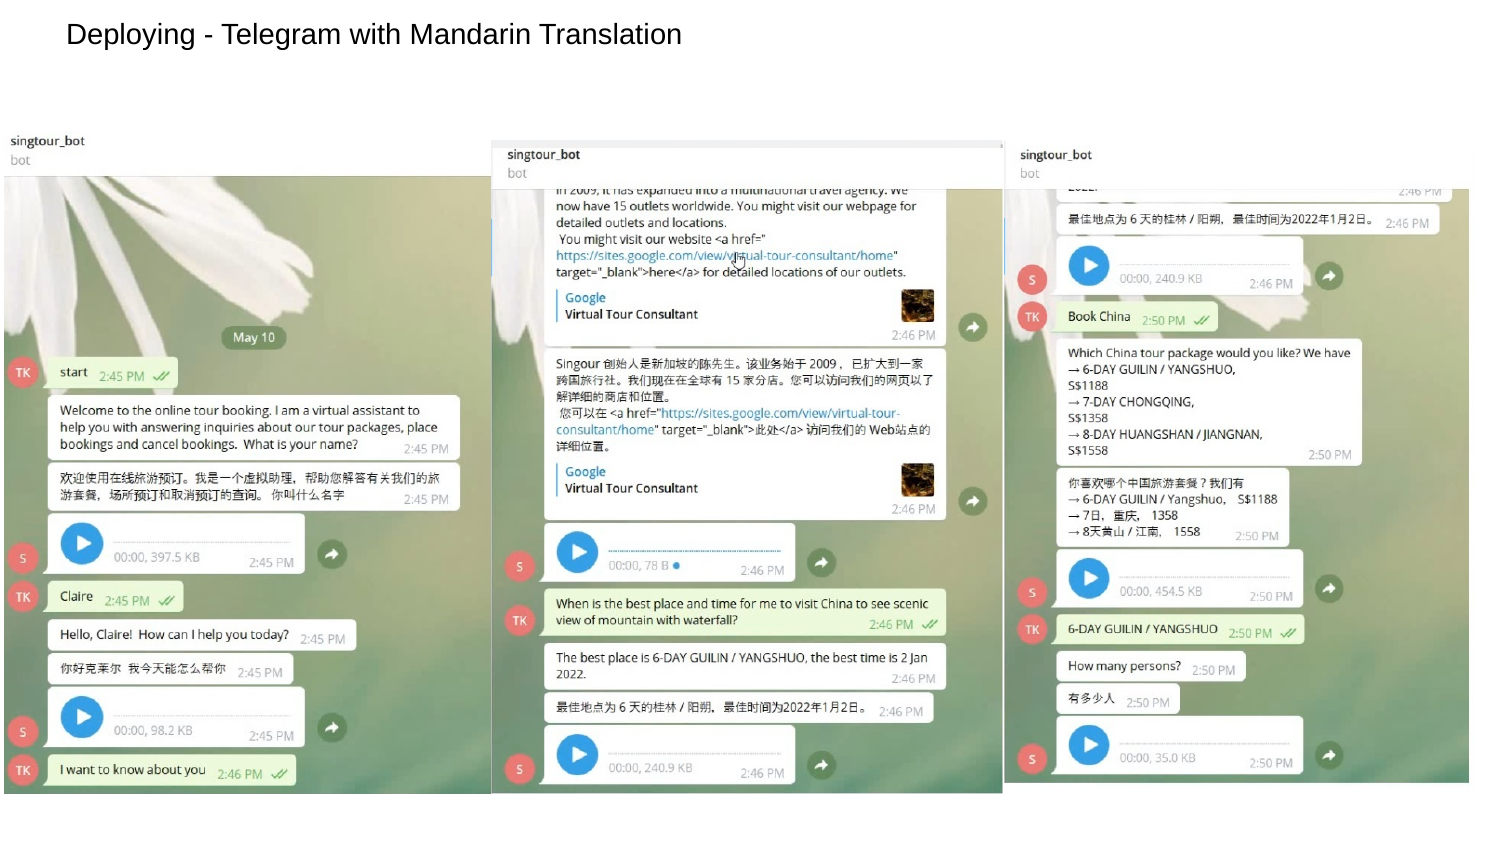

# Deploying - Telegram with Mandarin Translation